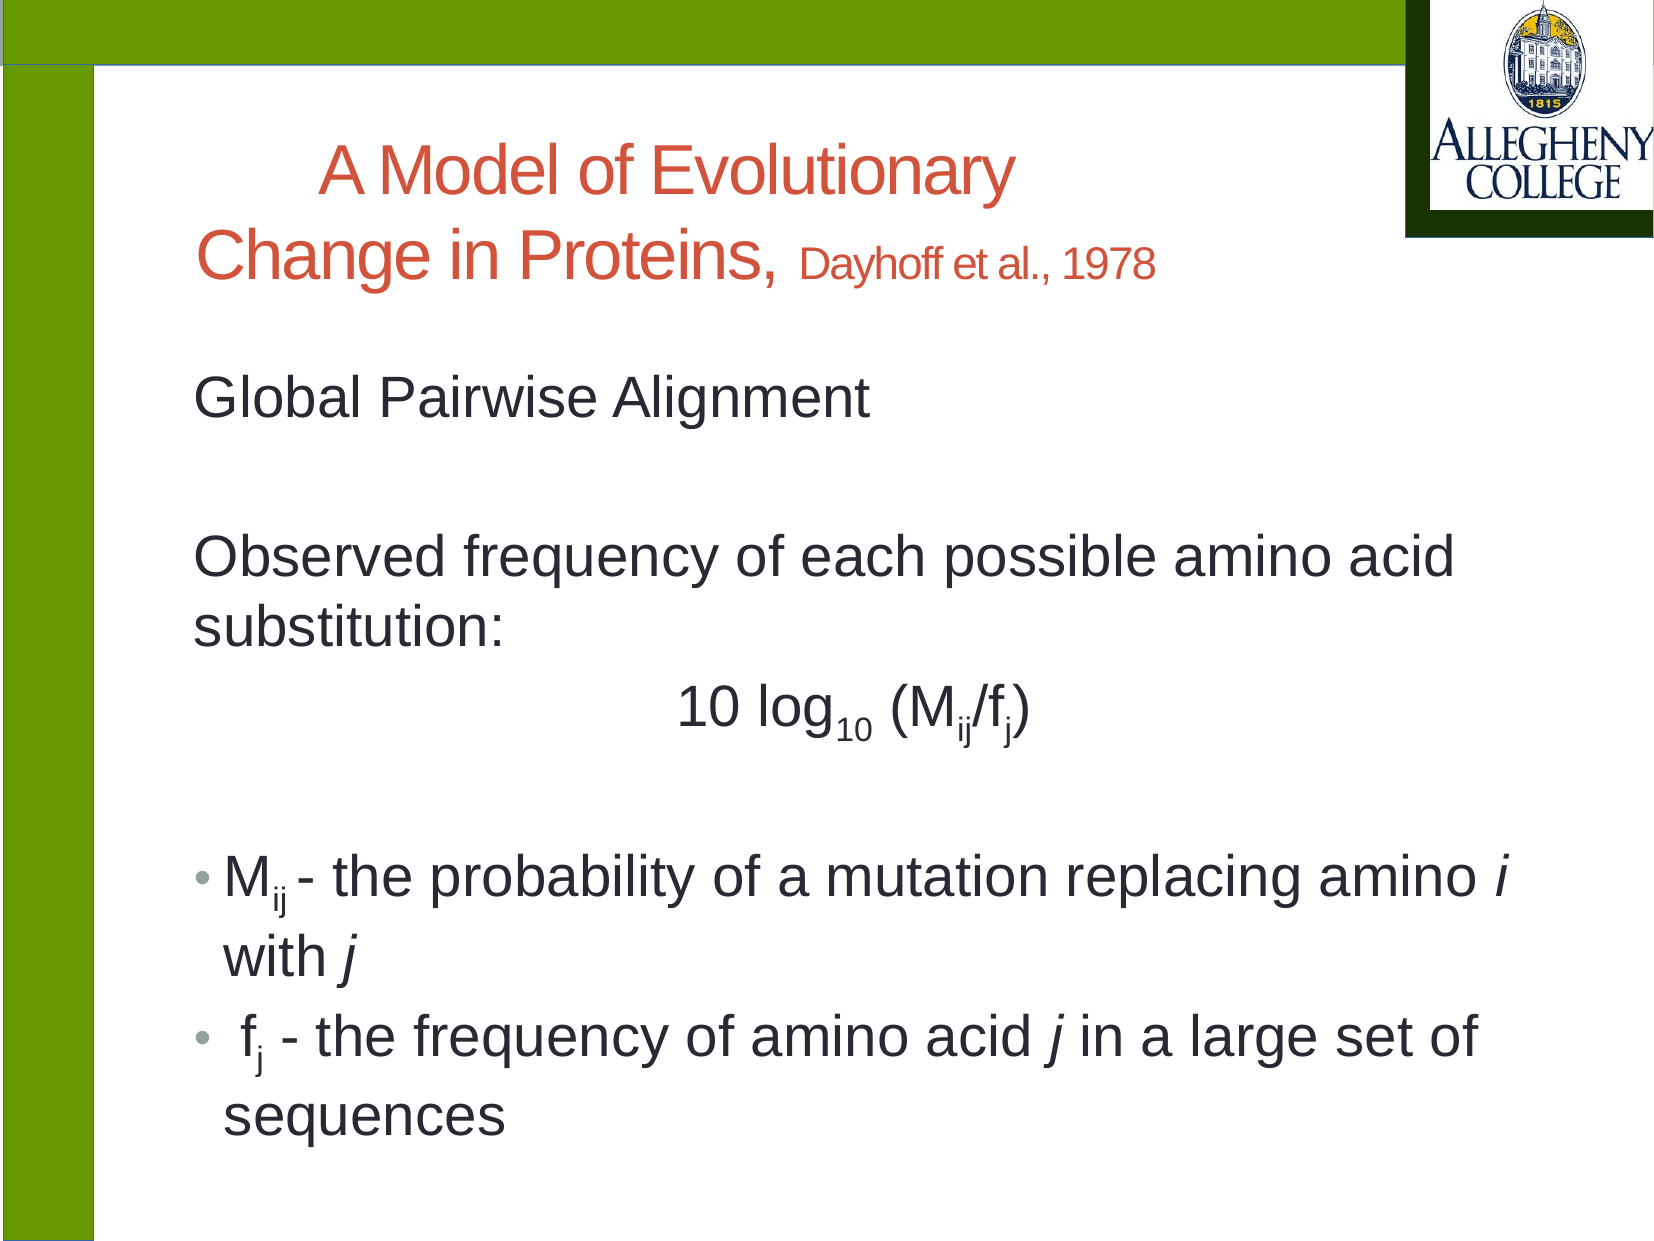

# A Model of Evolutionary Change in Proteins, Dayhoff et al., 1978
Global Pairwise Alignment
Observed frequency of each possible amino acid substitution:
10 log10 (Mij/fj)
Mij - the probability of a mutation replacing amino i with j
 fj - the frequency of amino acid j in a large set of sequences